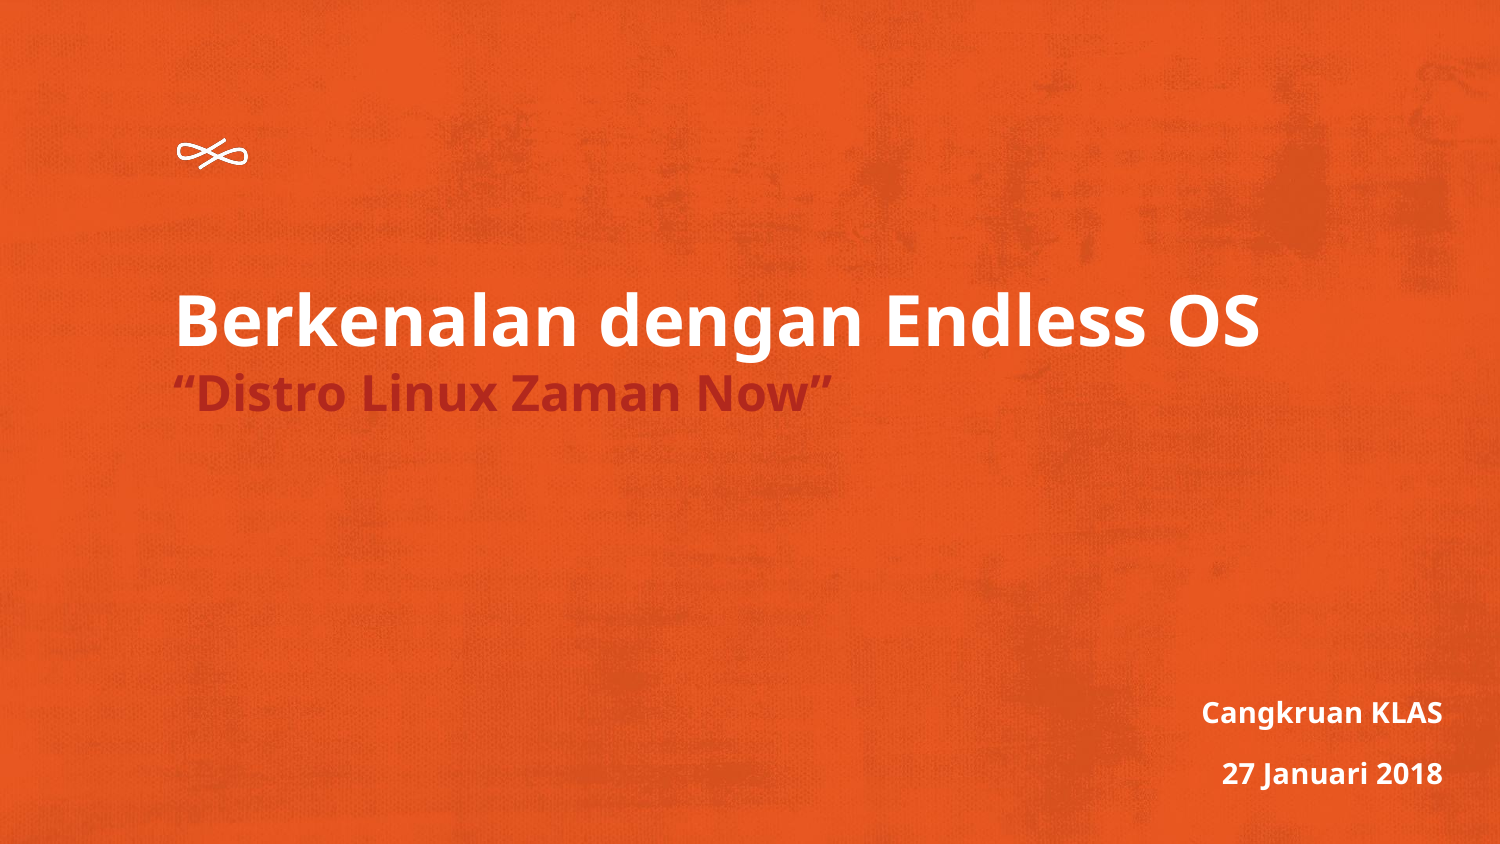

# Berkenalan dengan Endless OS “Distro Linux Zaman Now”
Cangkruan KLAS
 27 Januari 2018